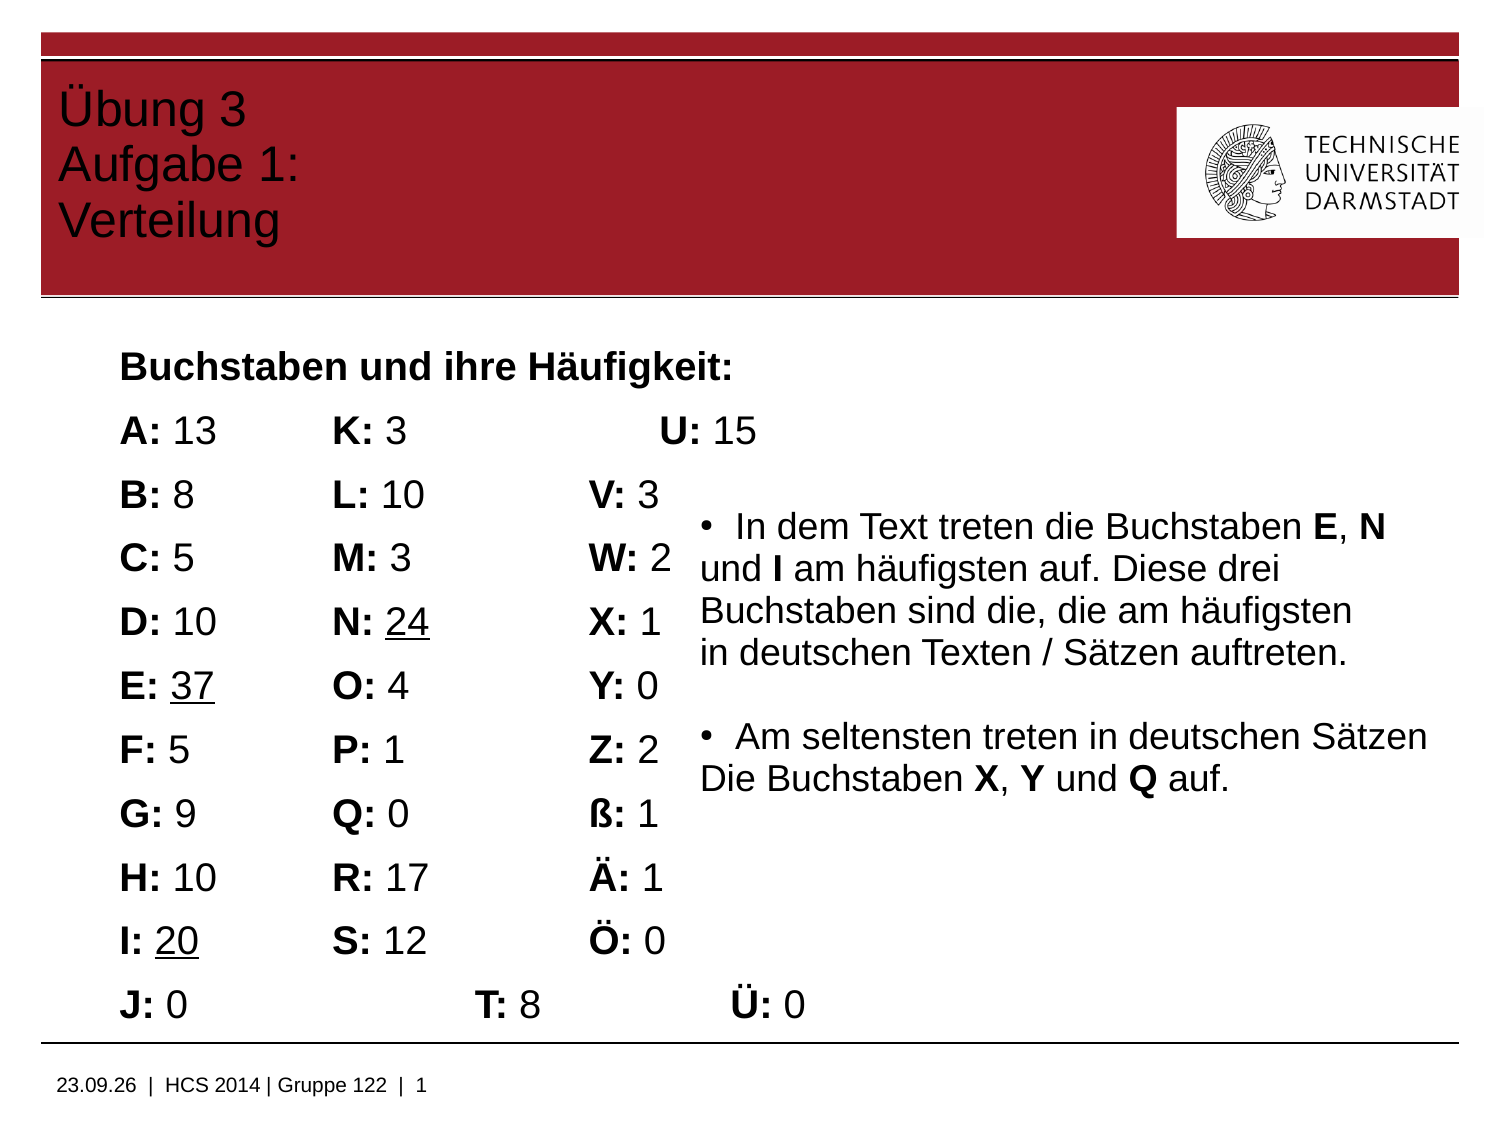

# Übung 3 Aufgabe 1: Verteilung
Buchstaben und ihre Häufigkeit:
A: 13		K: 3			 U: 15
B: 8		L: 10		 V: 3
C: 5		M: 3		 W: 2
D: 10		N: 24		 X: 1
E: 37		O: 4		 Y: 0
F: 5		P: 1		 Z: 2
G: 9		Q: 0		 ß: 1
H: 10		R: 17		 Ä: 1
I: 20		S: 12		 Ö: 0
J: 0			 T: 8			 Ü: 0
In dem Text treten die Buchstaben E, N
und I am häufigsten auf. Diese drei
Buchstaben sind die, die am häufigsten
in deutschen Texten / Sätzen auftreten.
Am seltensten treten in deutschen Sätzen
Die Buchstaben X, Y und Q auf.